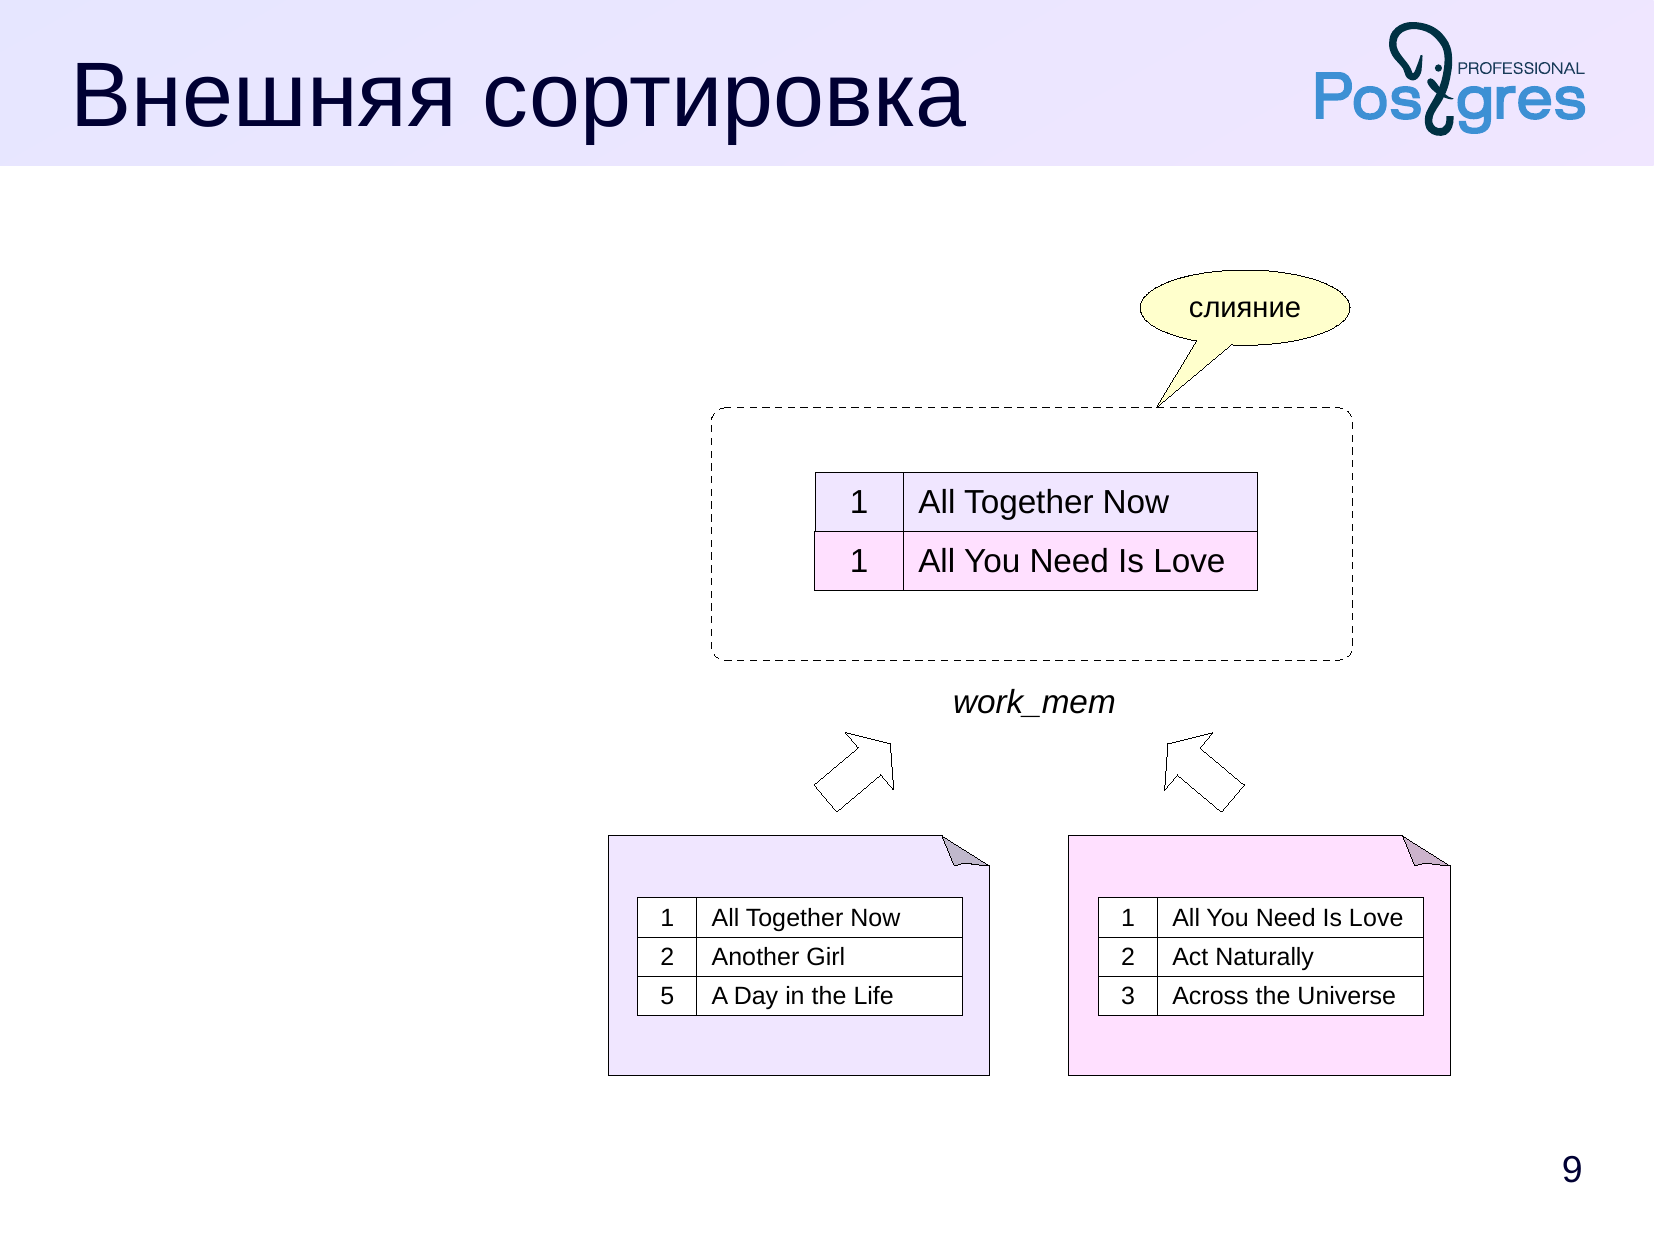

# Внешняя сортировка
слияние
1
All Together Now
1
All You Need Is Love
work_mem
1
All Together Now
1
All You Need Is Love
2
Another Girl
2
Act Naturally
5
A Day in the Life
3
Across the Universe